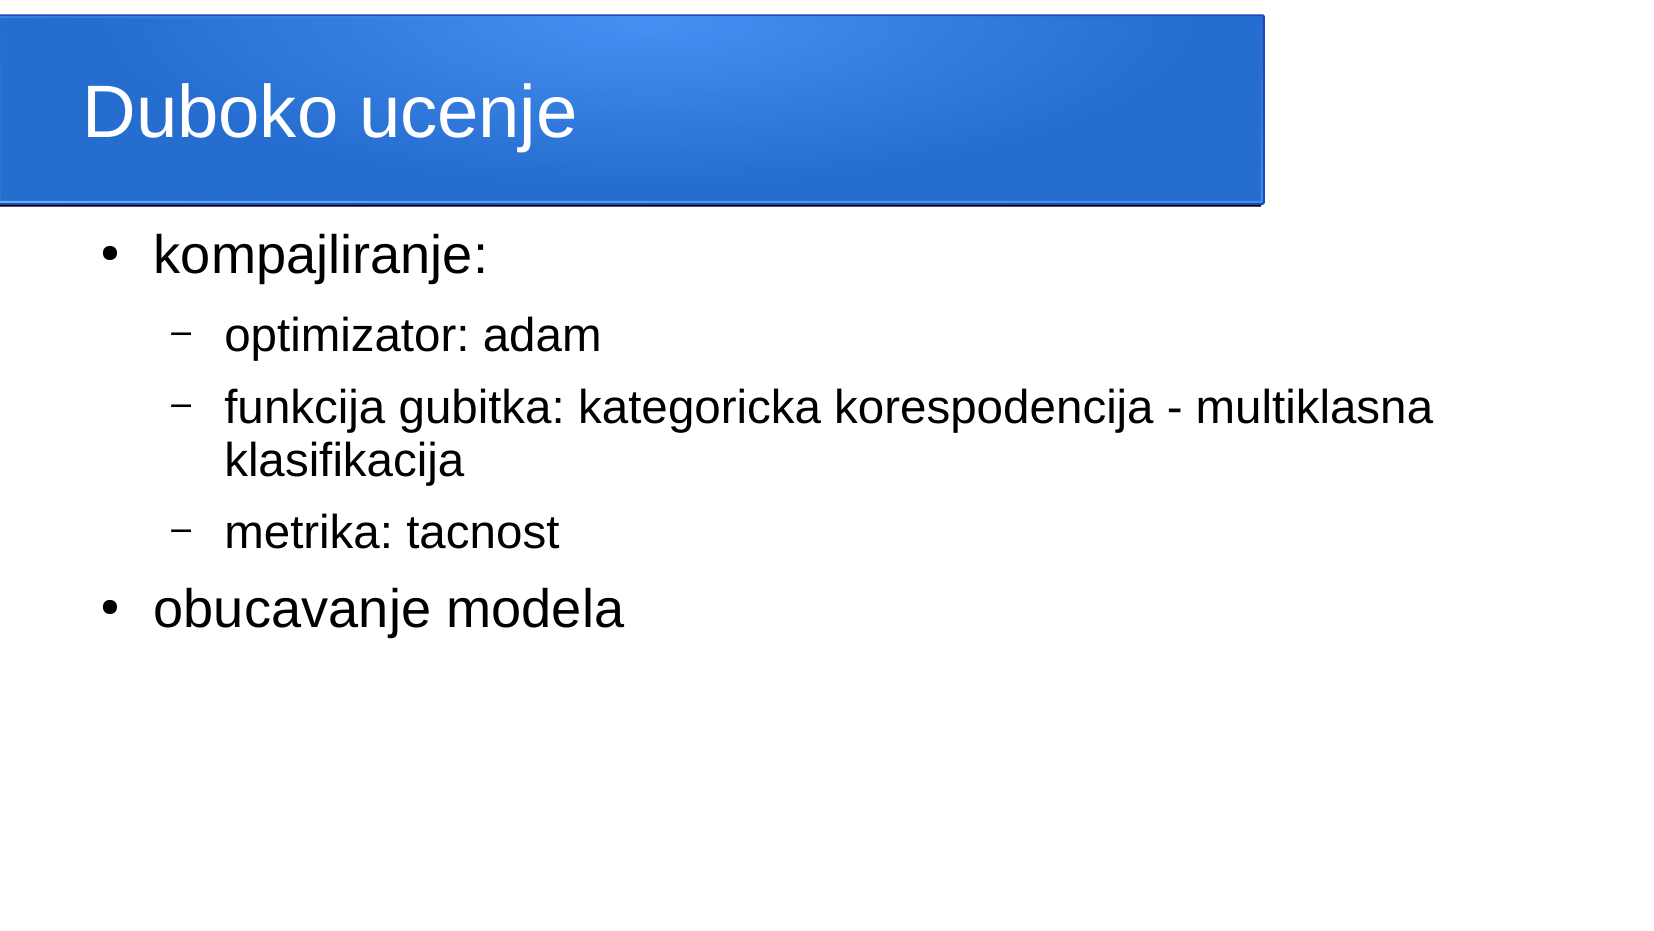

# Duboko ucenje
kompajliranje:
optimizator: adam
funkcija gubitka: kategoricka korespodencija - multiklasna klasifikacija
metrika: tacnost
obucavanje modela